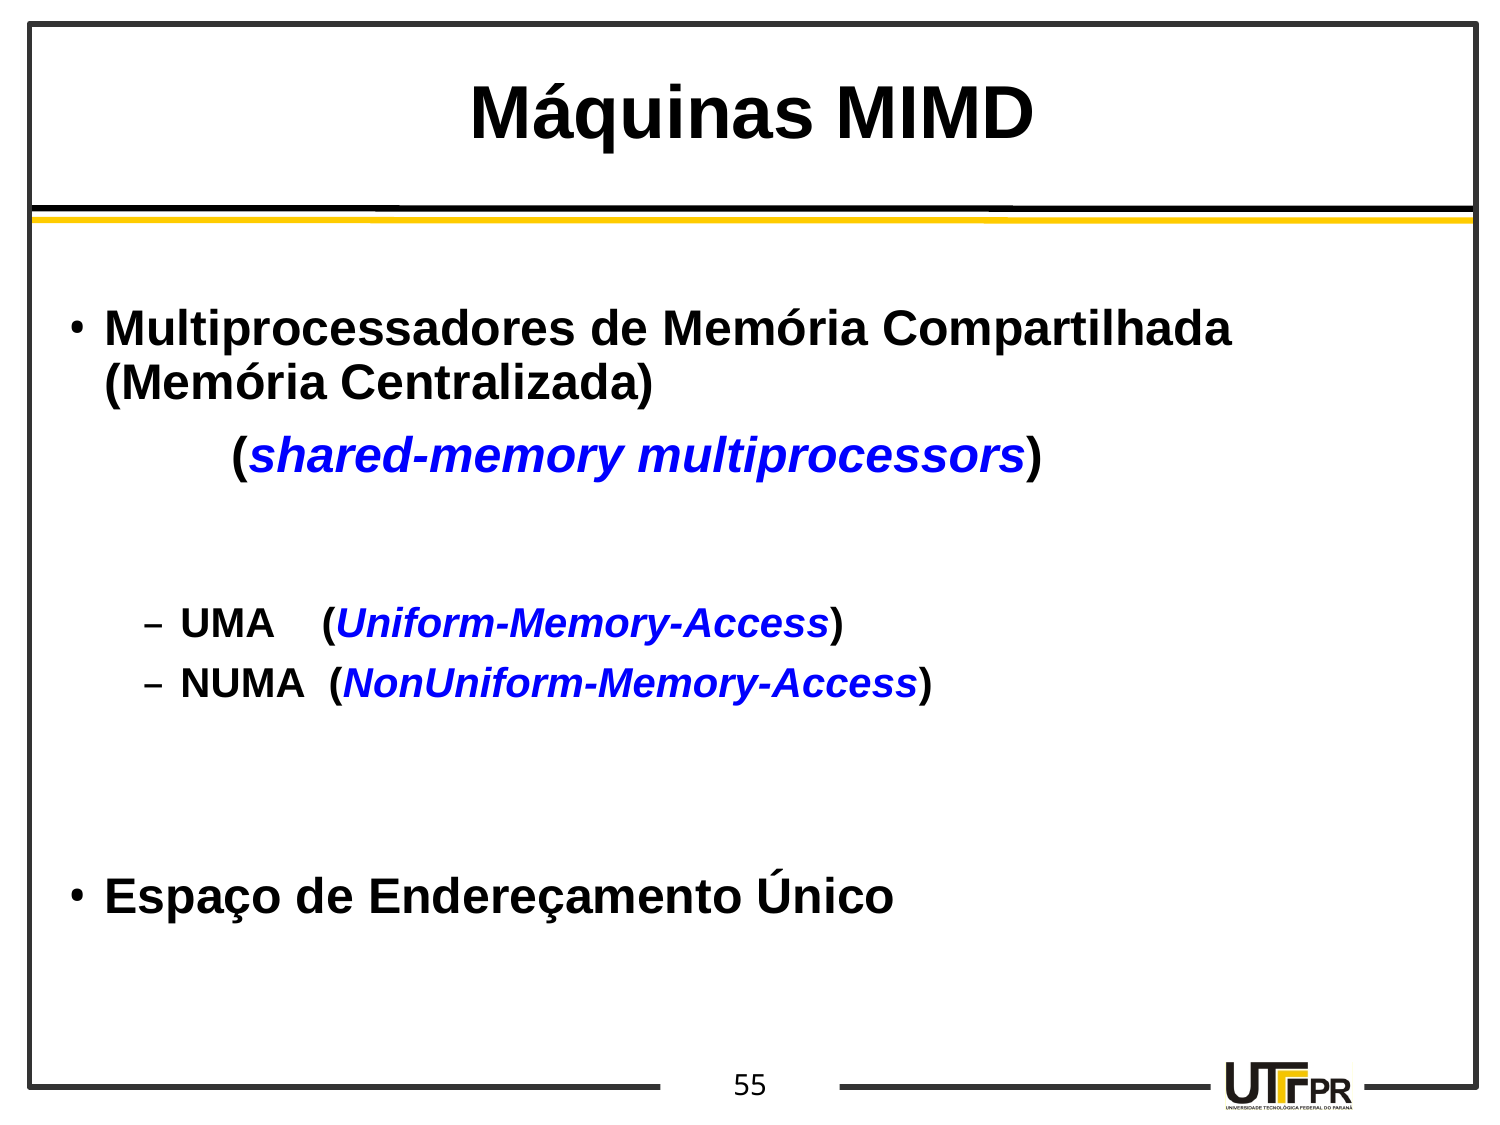

Máquinas MIMD
# Multiprocessadores de Memória Compartilhada (Memória Centralizada)
		 (shared-memory multiprocessors)
UMA (Uniform-Memory-Access)
NUMA (NonUniform-Memory-Access)
Espaço de Endereçamento Único